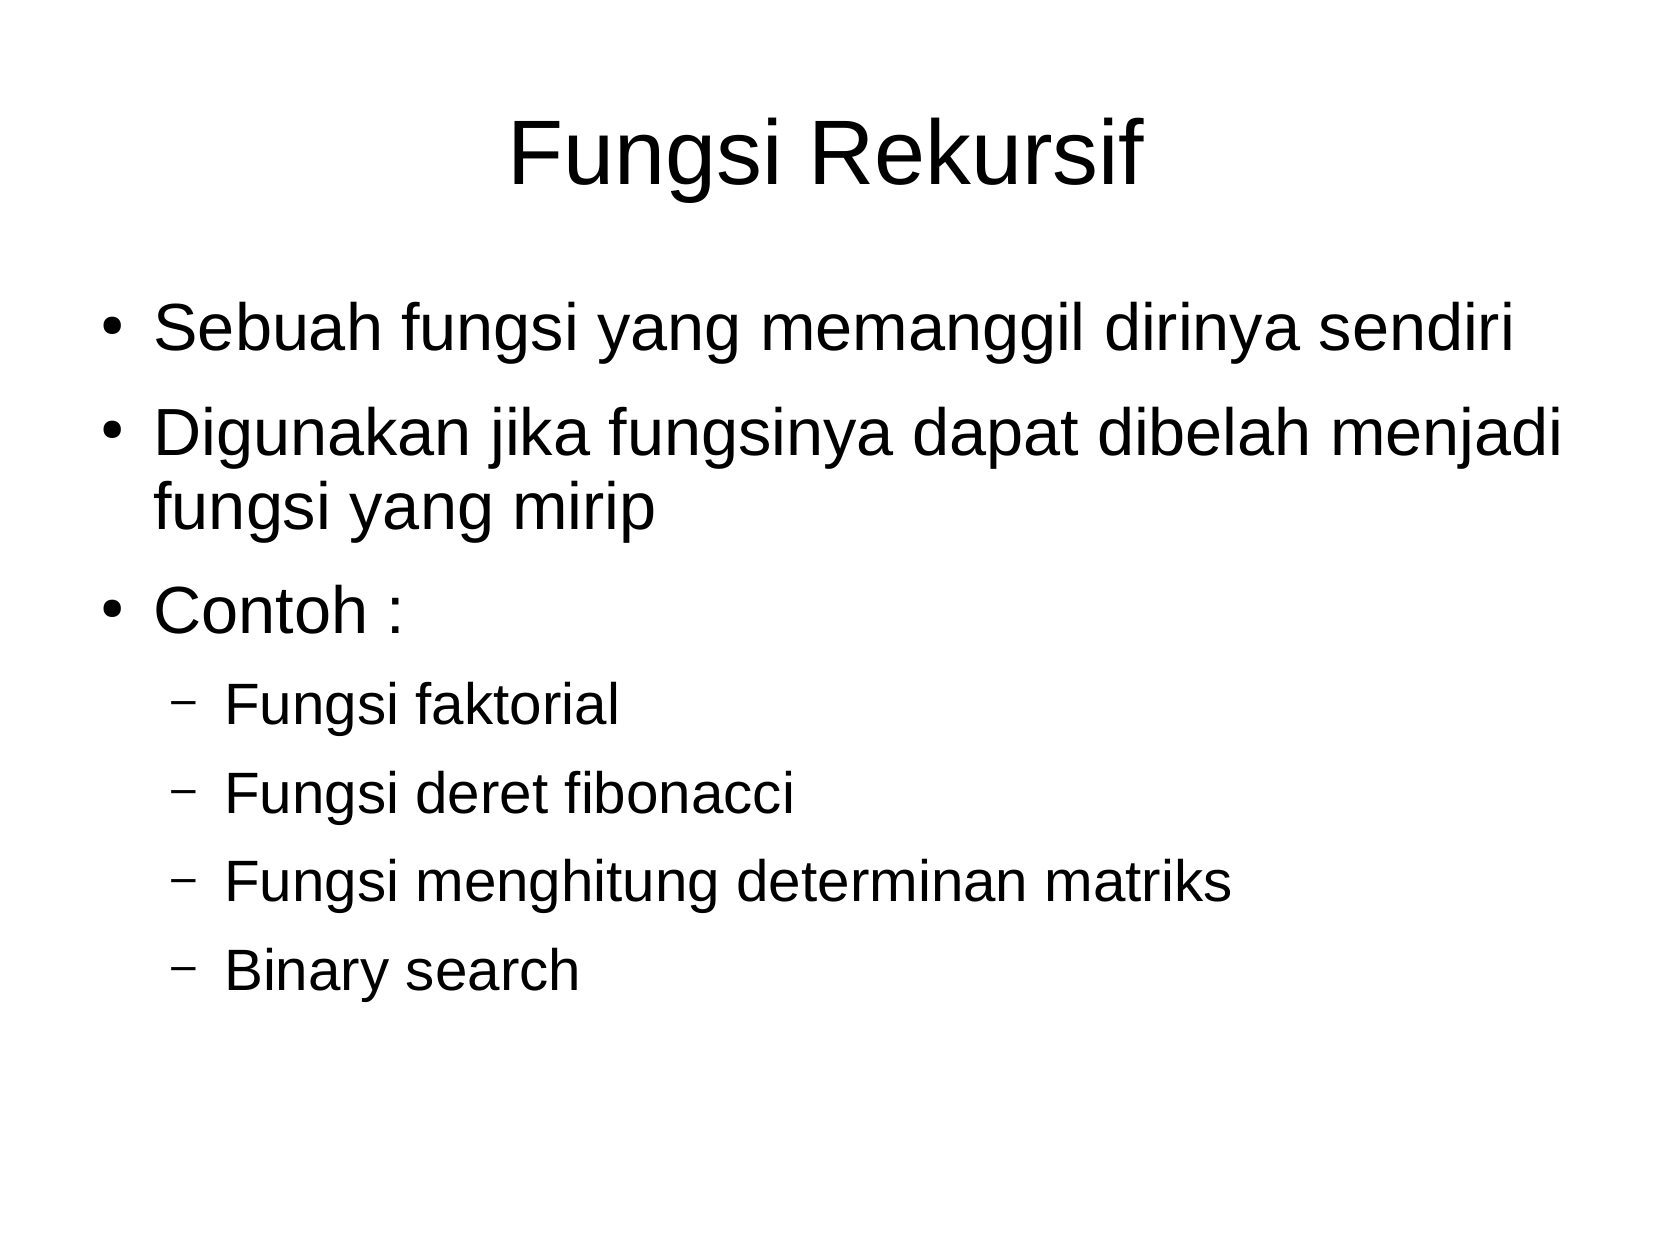

# Fungsi Rekursif
Sebuah fungsi yang memanggil dirinya sendiri
Digunakan jika fungsinya dapat dibelah menjadi fungsi yang mirip
Contoh :
Fungsi faktorial
Fungsi deret fibonacci
Fungsi menghitung determinan matriks
Binary search